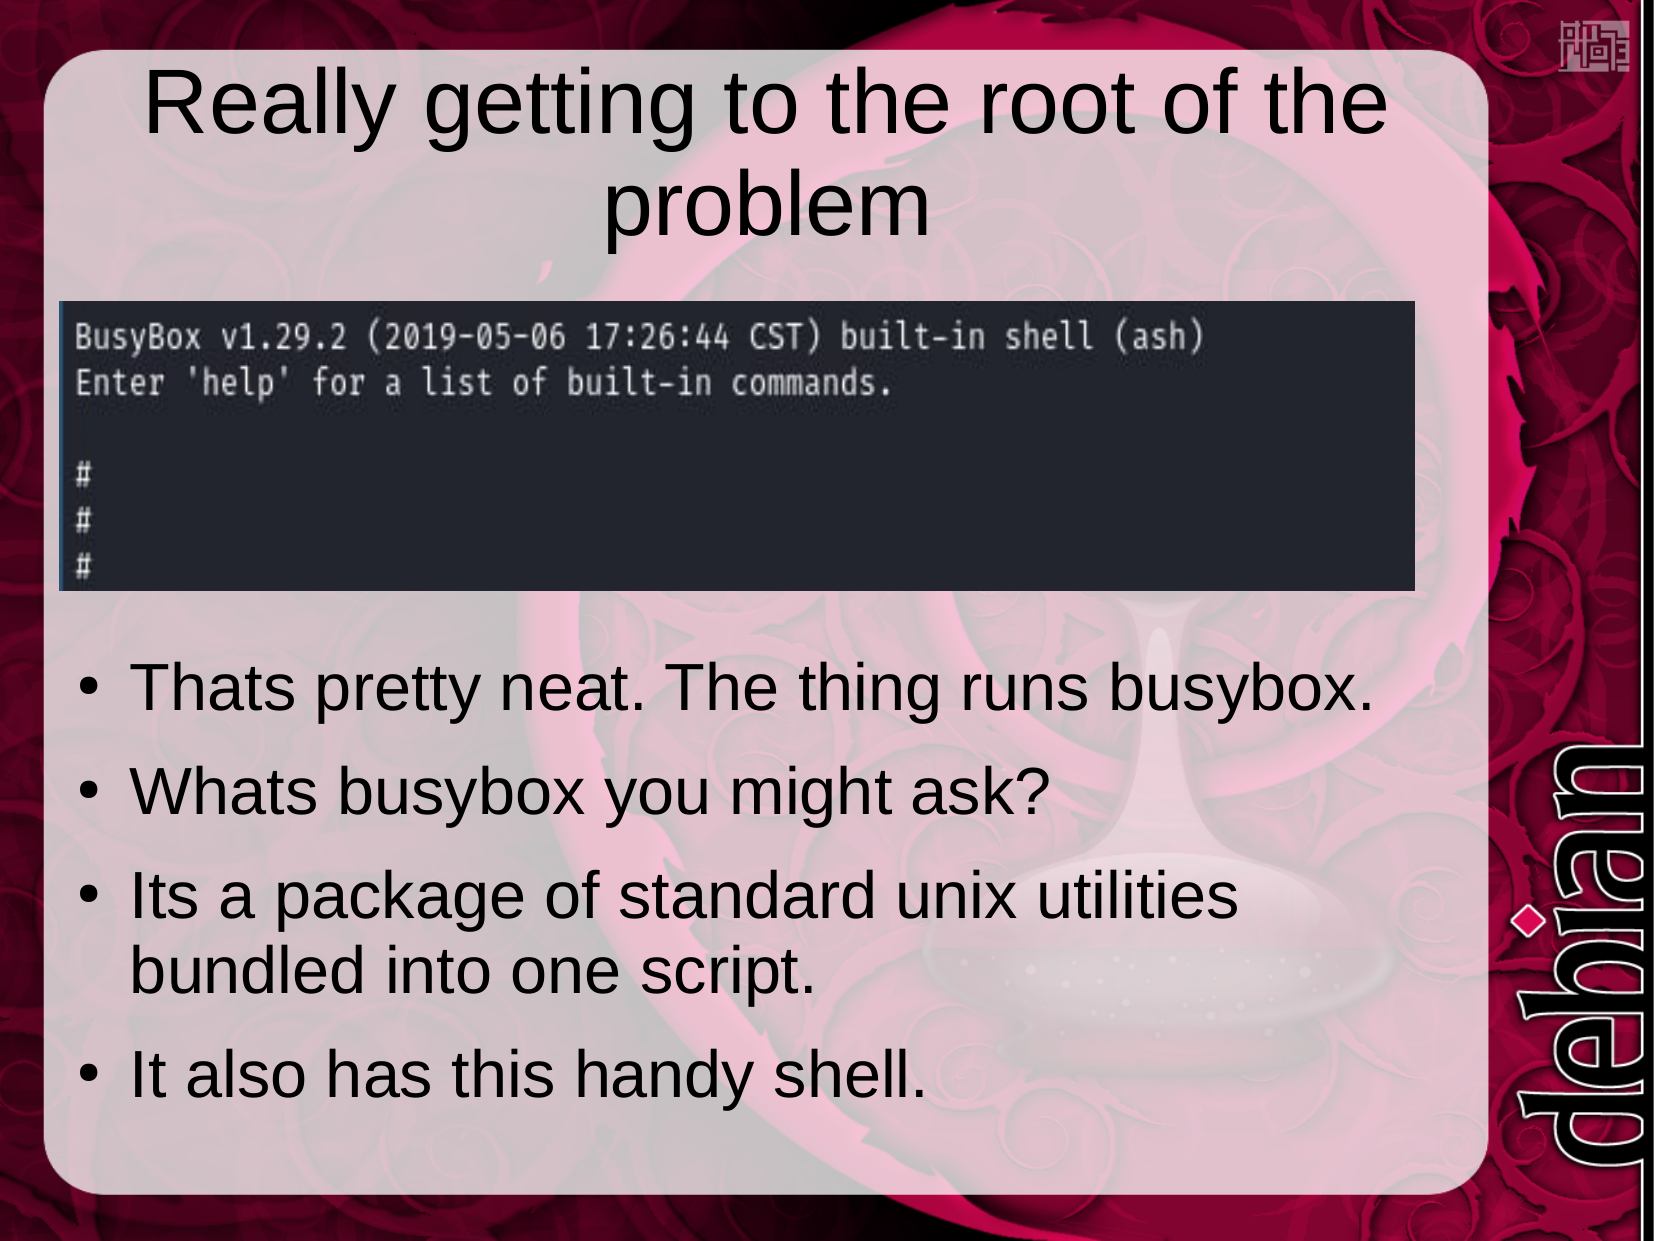

# Really getting to the root of the problem
Thats pretty neat. The thing runs busybox.
Whats busybox you might ask?
Its a package of standard unix utilities bundled into one script.
It also has this handy shell.